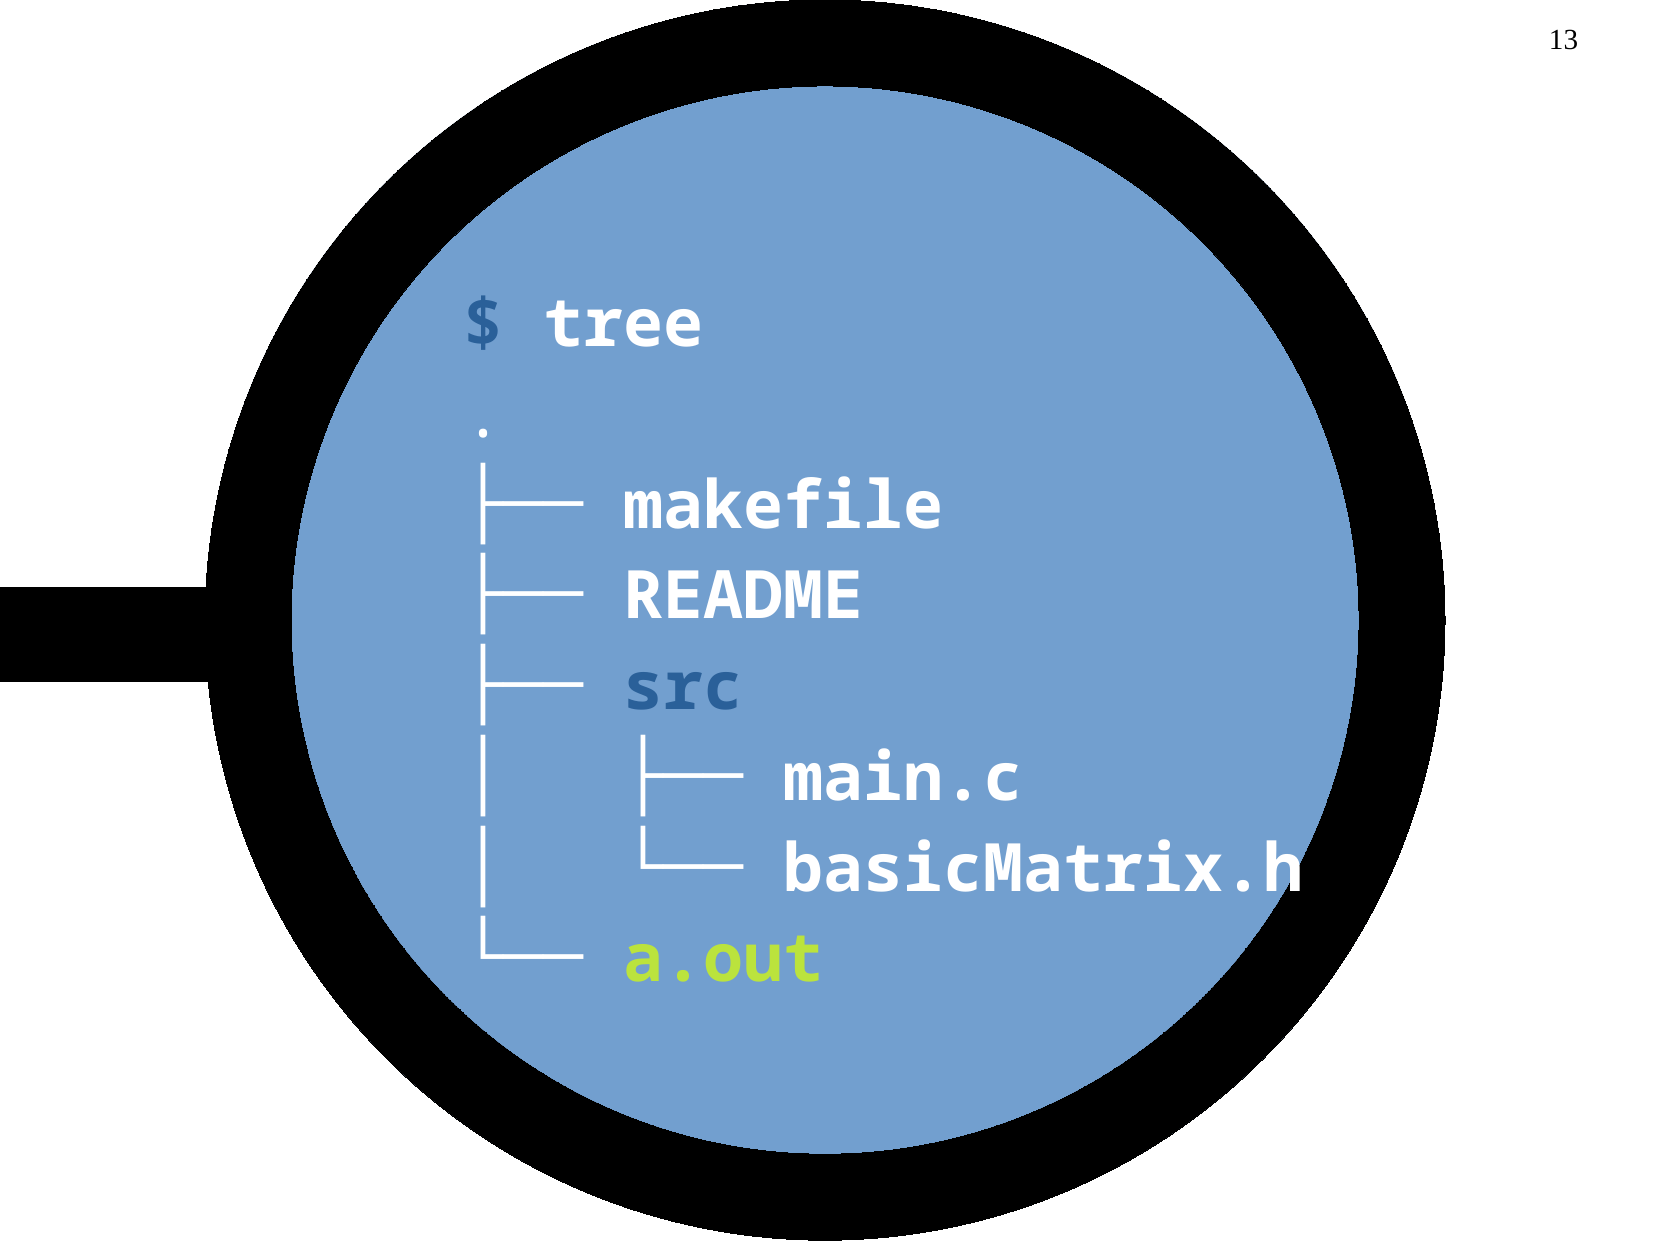

$ tree
.
├── makefile
├── README
├── src
│   ├── main.c
│   └── basicMatrix.h
└── a.out
13